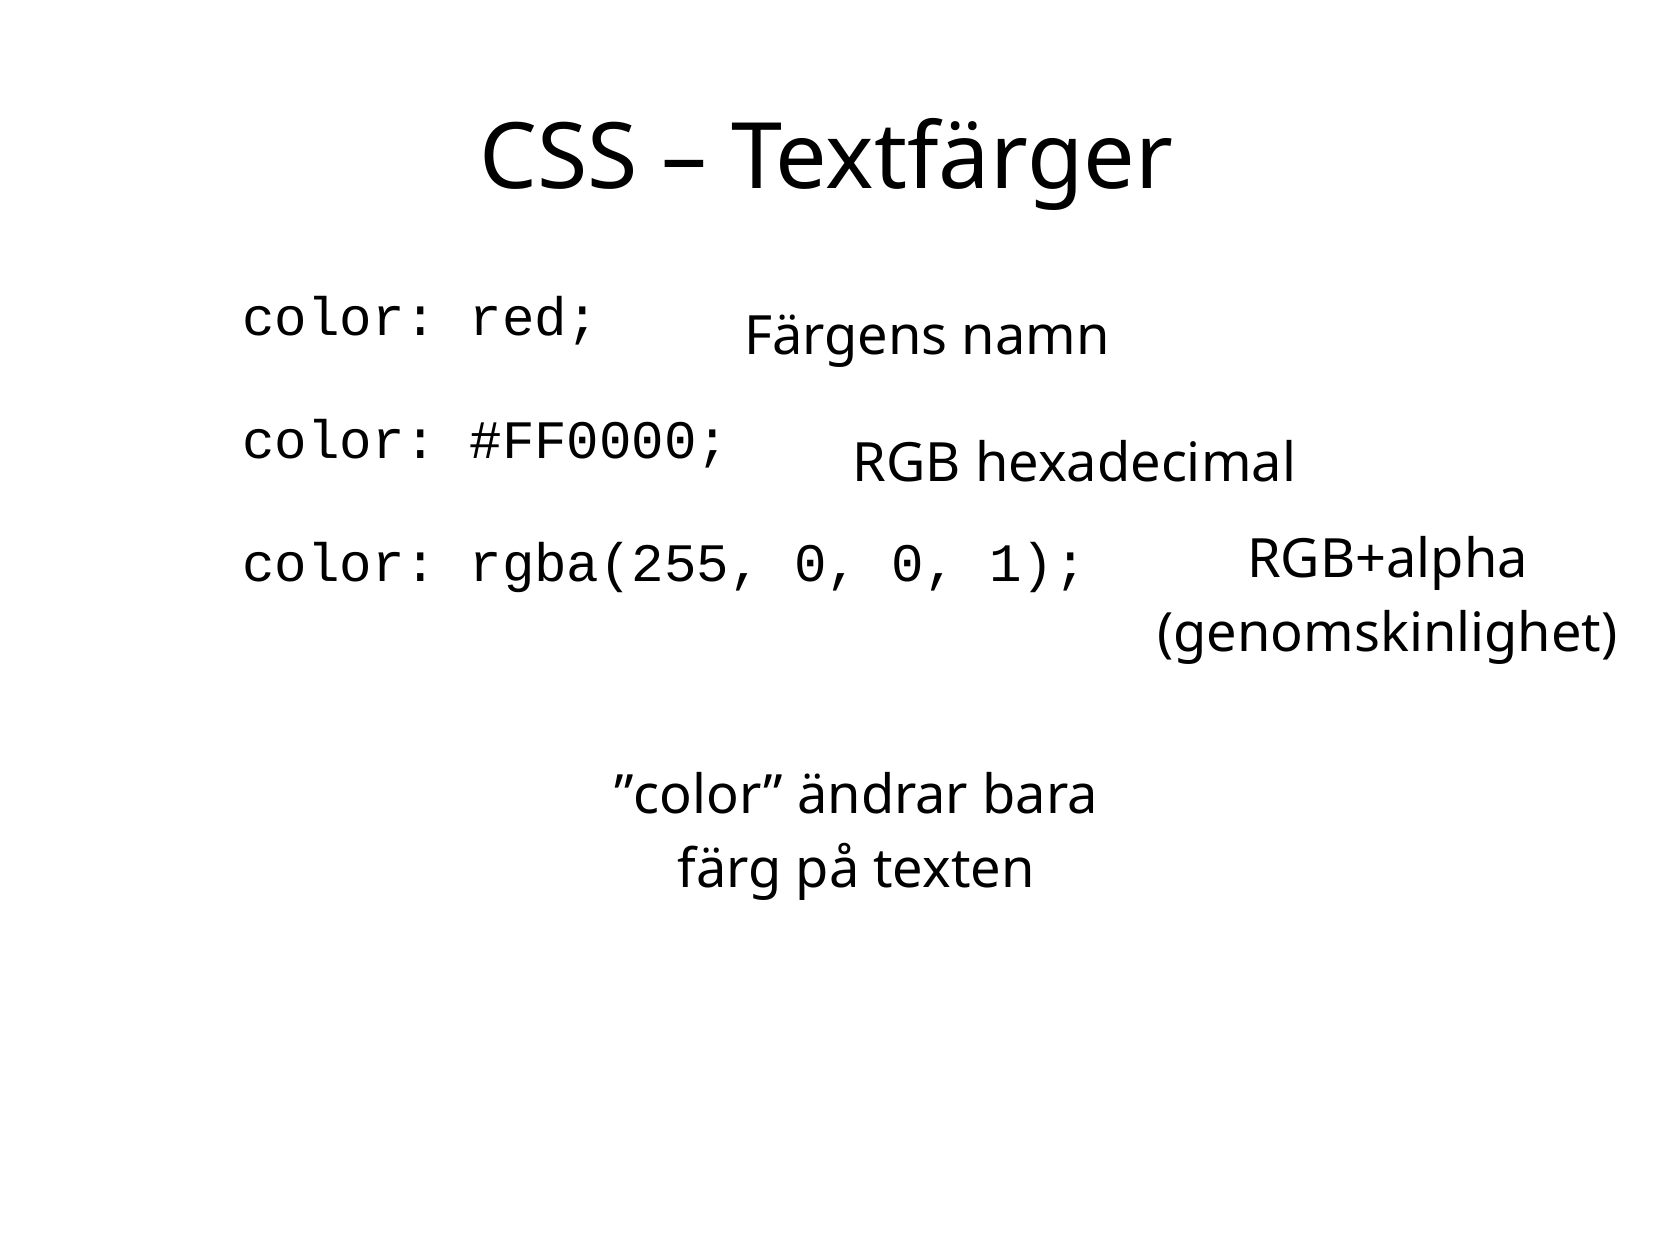

# CSS – Textfärger
color: red;
color: #FF0000;
color: rgba(255, 0, 0, 1);
Färgens namn
RGB hexadecimal
RGB+alpha (genomskinlighet)
”color” ändrar bara färg på texten